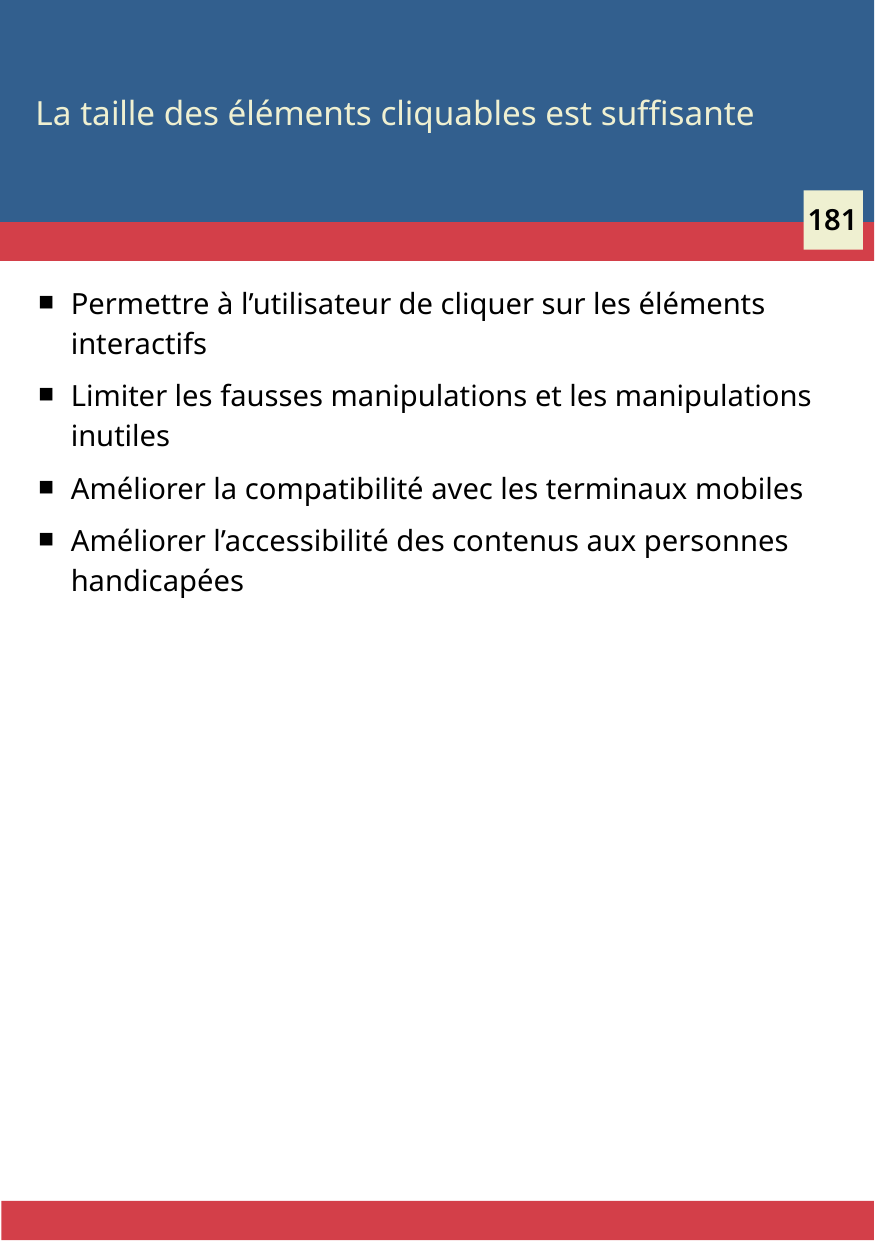

# La taille des éléments cliquables est suffisante
181
Permettre à l’utilisateur de cliquer sur les éléments interactifs
Limiter les fausses manipulations et les manipulations inutiles
Améliorer la compatibilité avec les terminaux mobiles
Améliorer l’accessibilité des contenus aux personnes handicapées